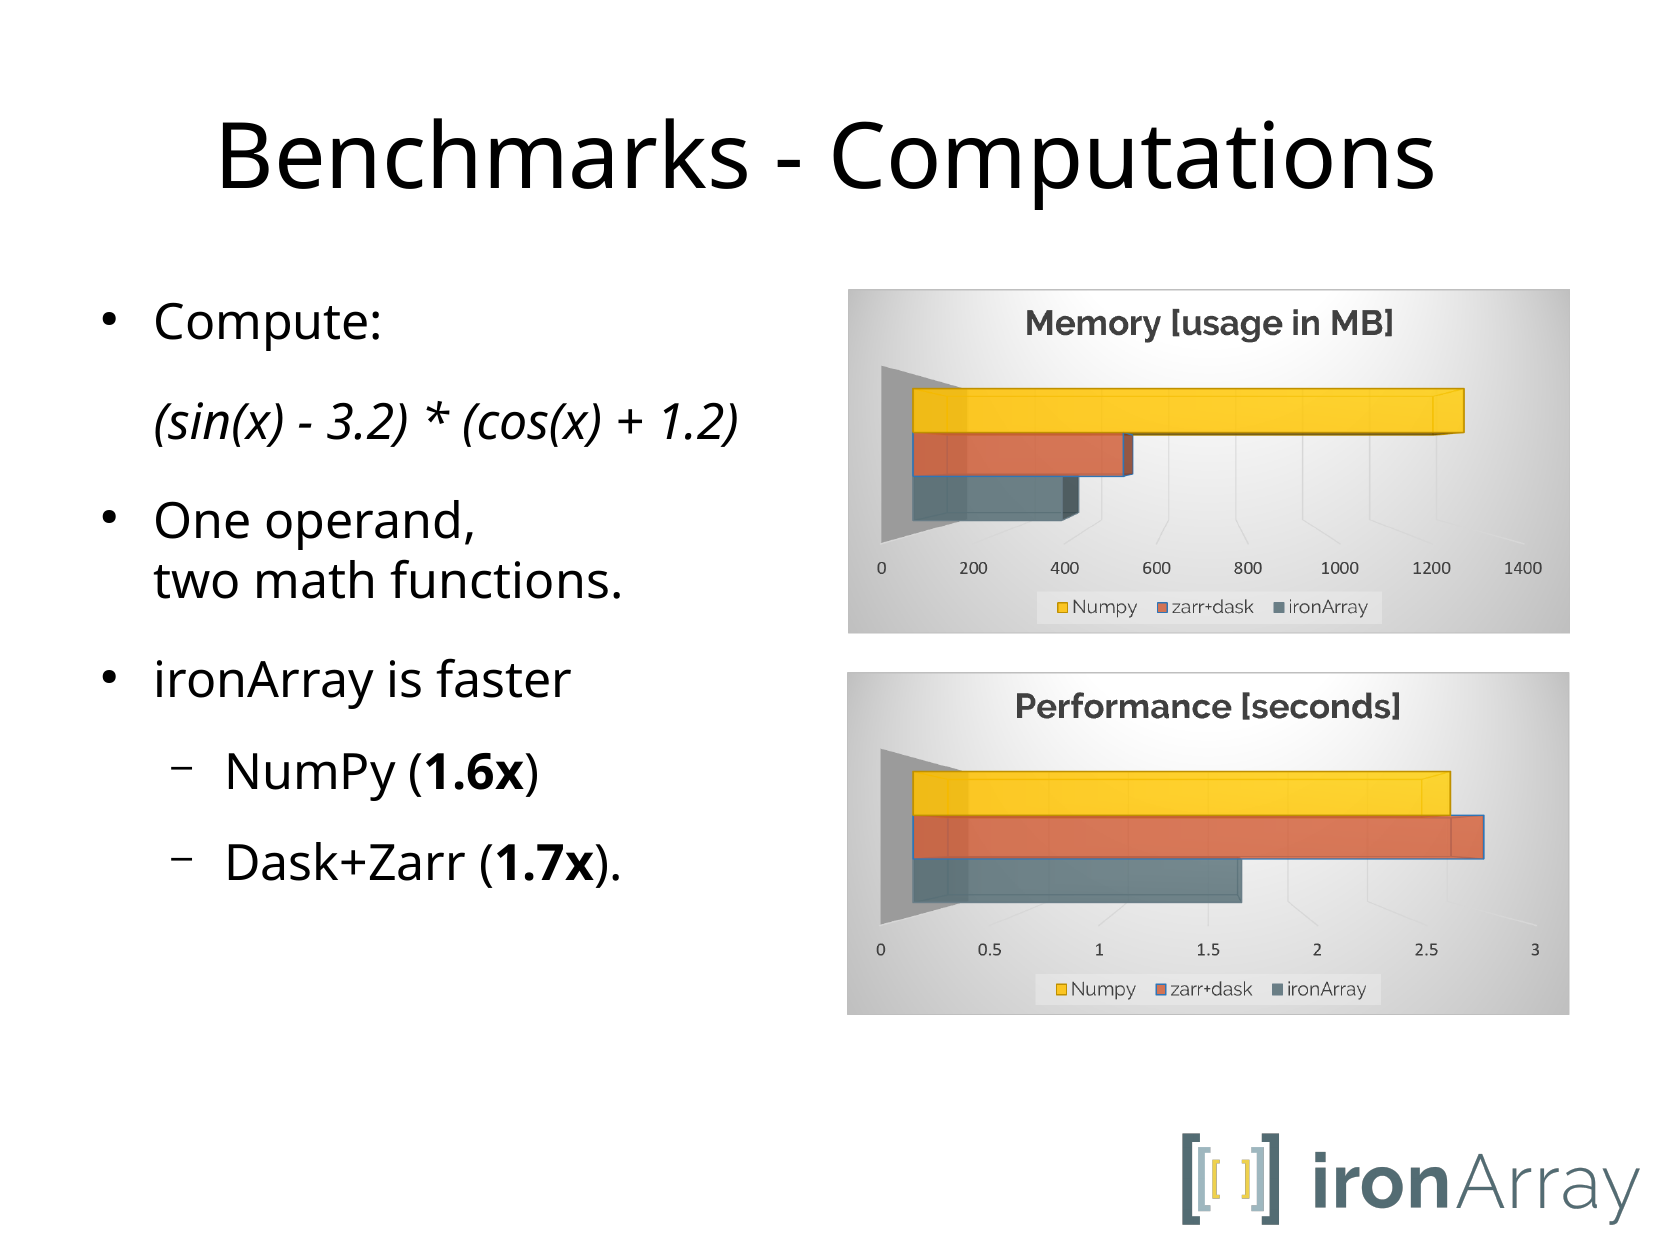

Benchmarks - Computations
# Compute:
(sin(x) - 3.2) * (cos(x) + 1.2)
One operand,
two math functions.
ironArray is faster
NumPy (1.6x)
Dask+Zarr (1.7x).